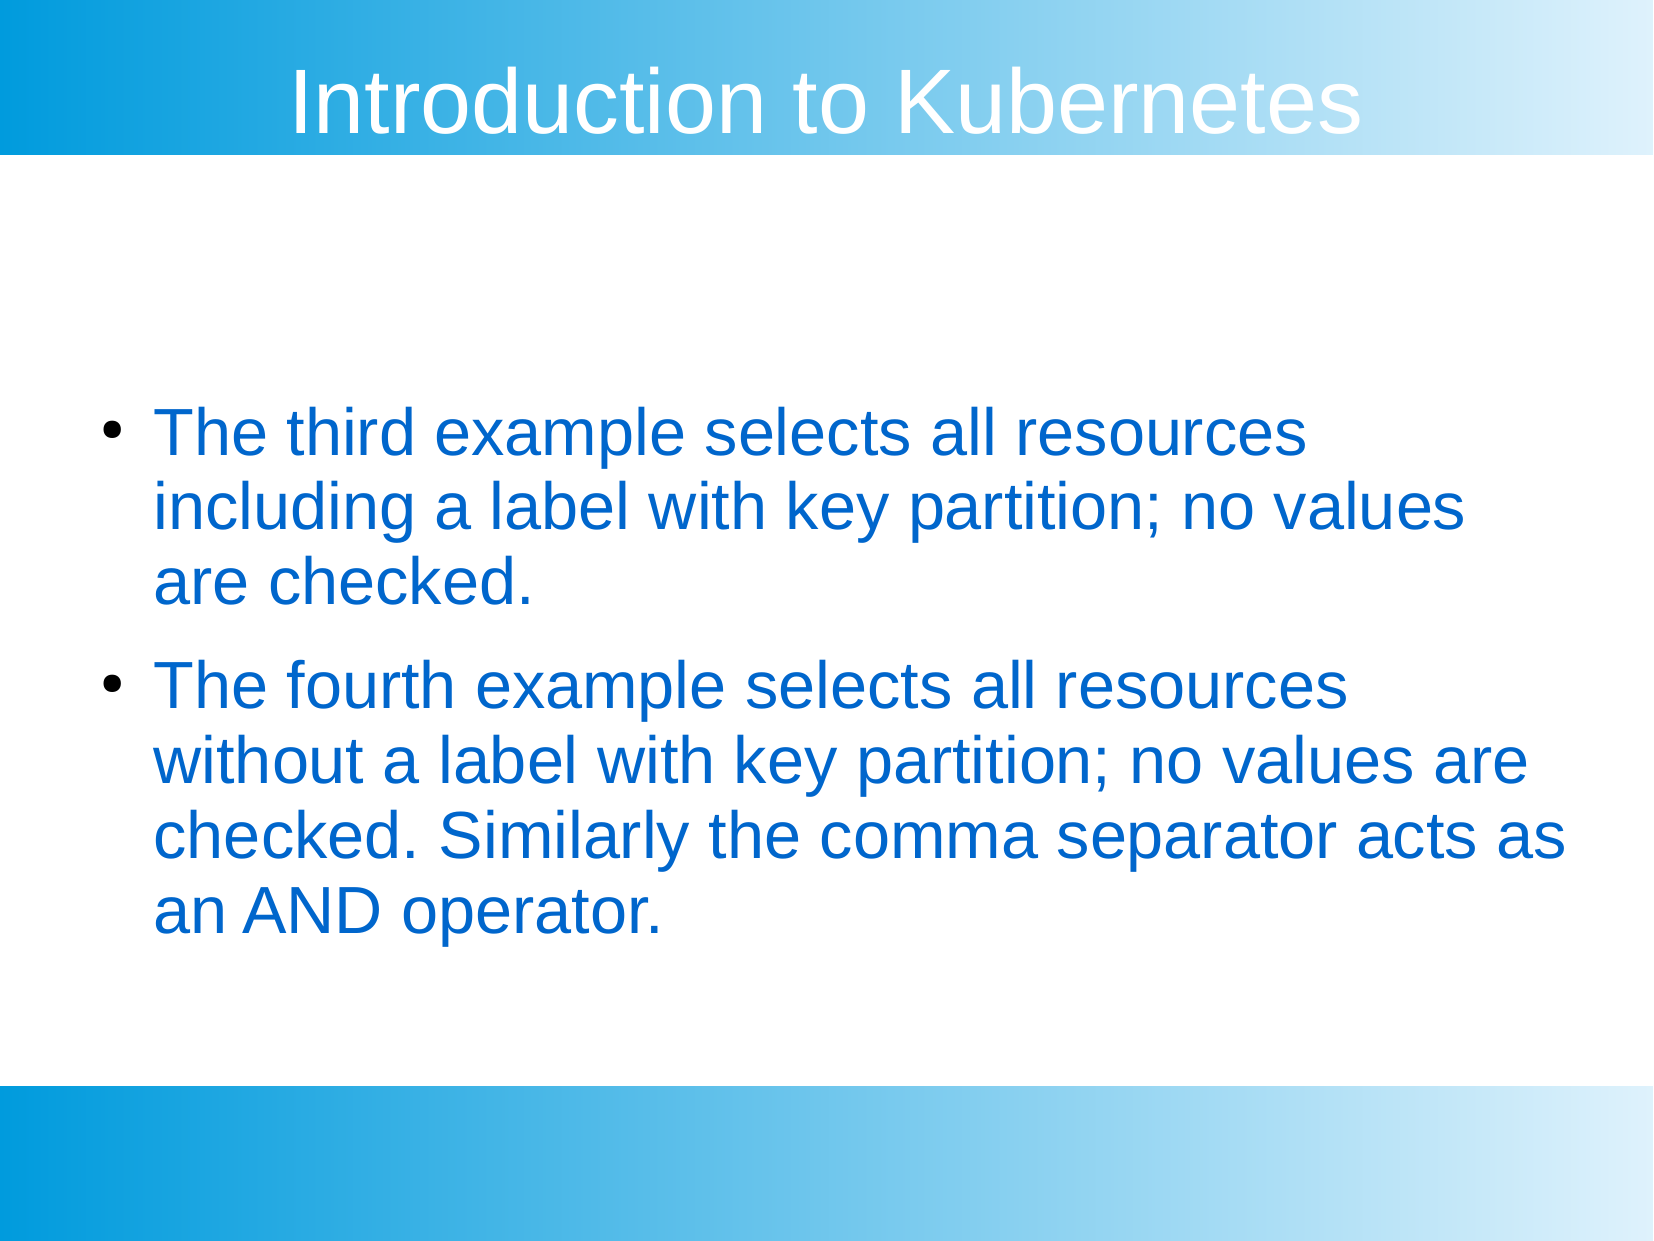

# Introduction to Kubernetes
The third example selects all resources including a label with key partition; no values are checked.
The fourth example selects all resources without a label with key partition; no values are checked. Similarly the comma separator acts as an AND operator.